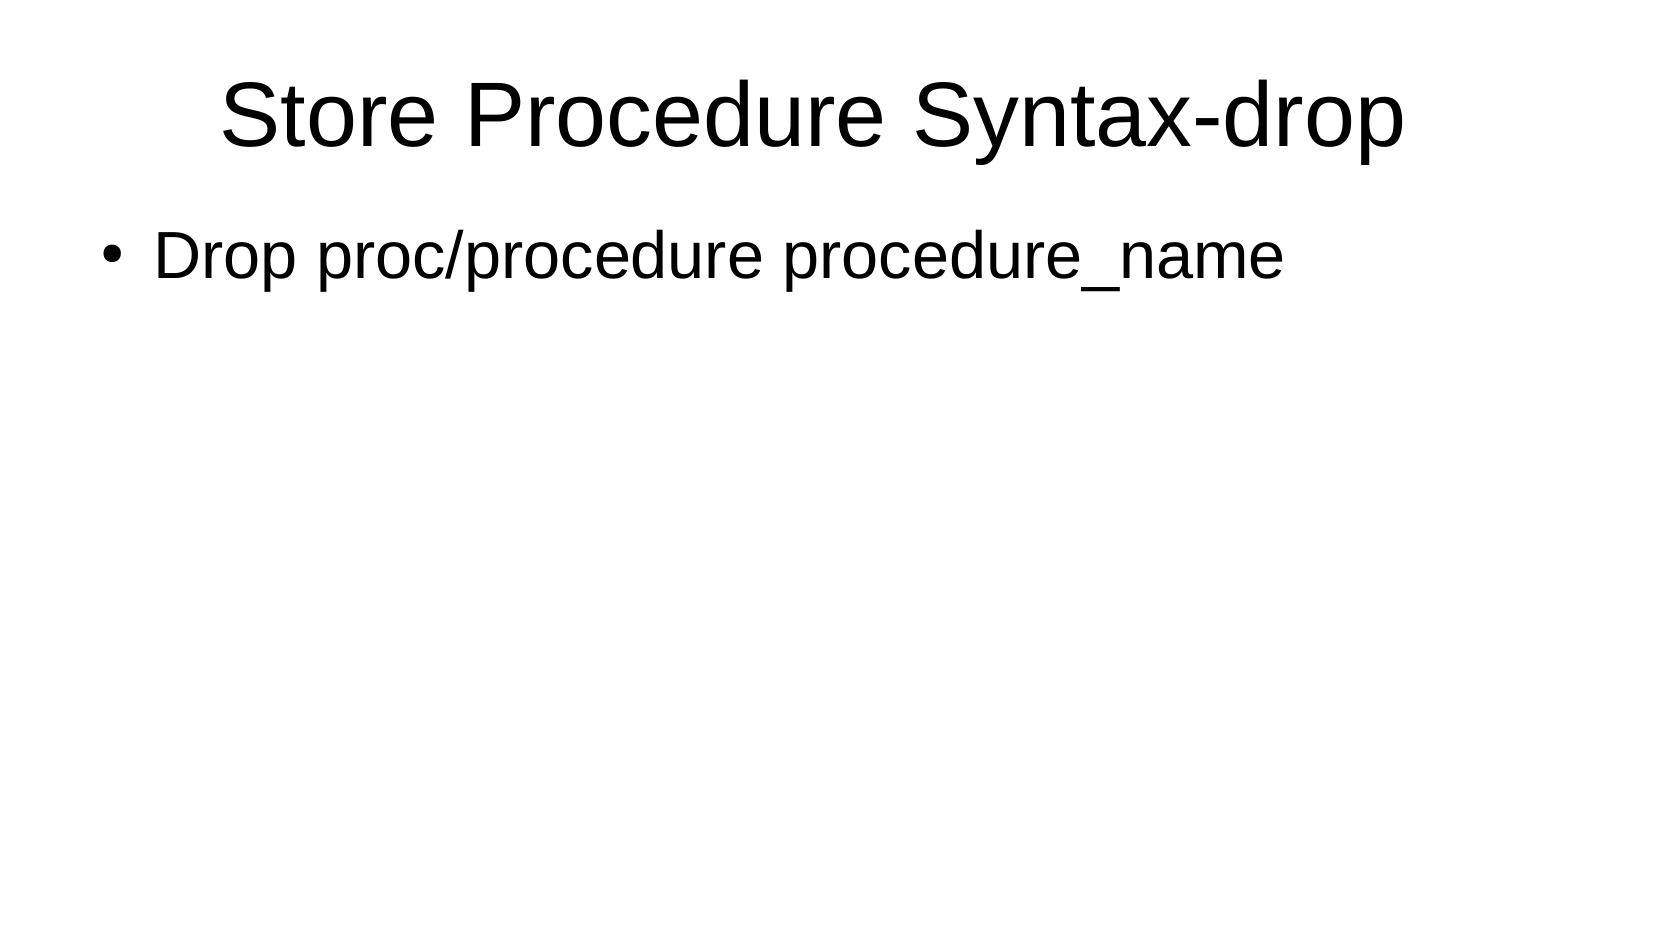

# Store Procedure Syntax-drop
Drop proc/procedure procedure_name